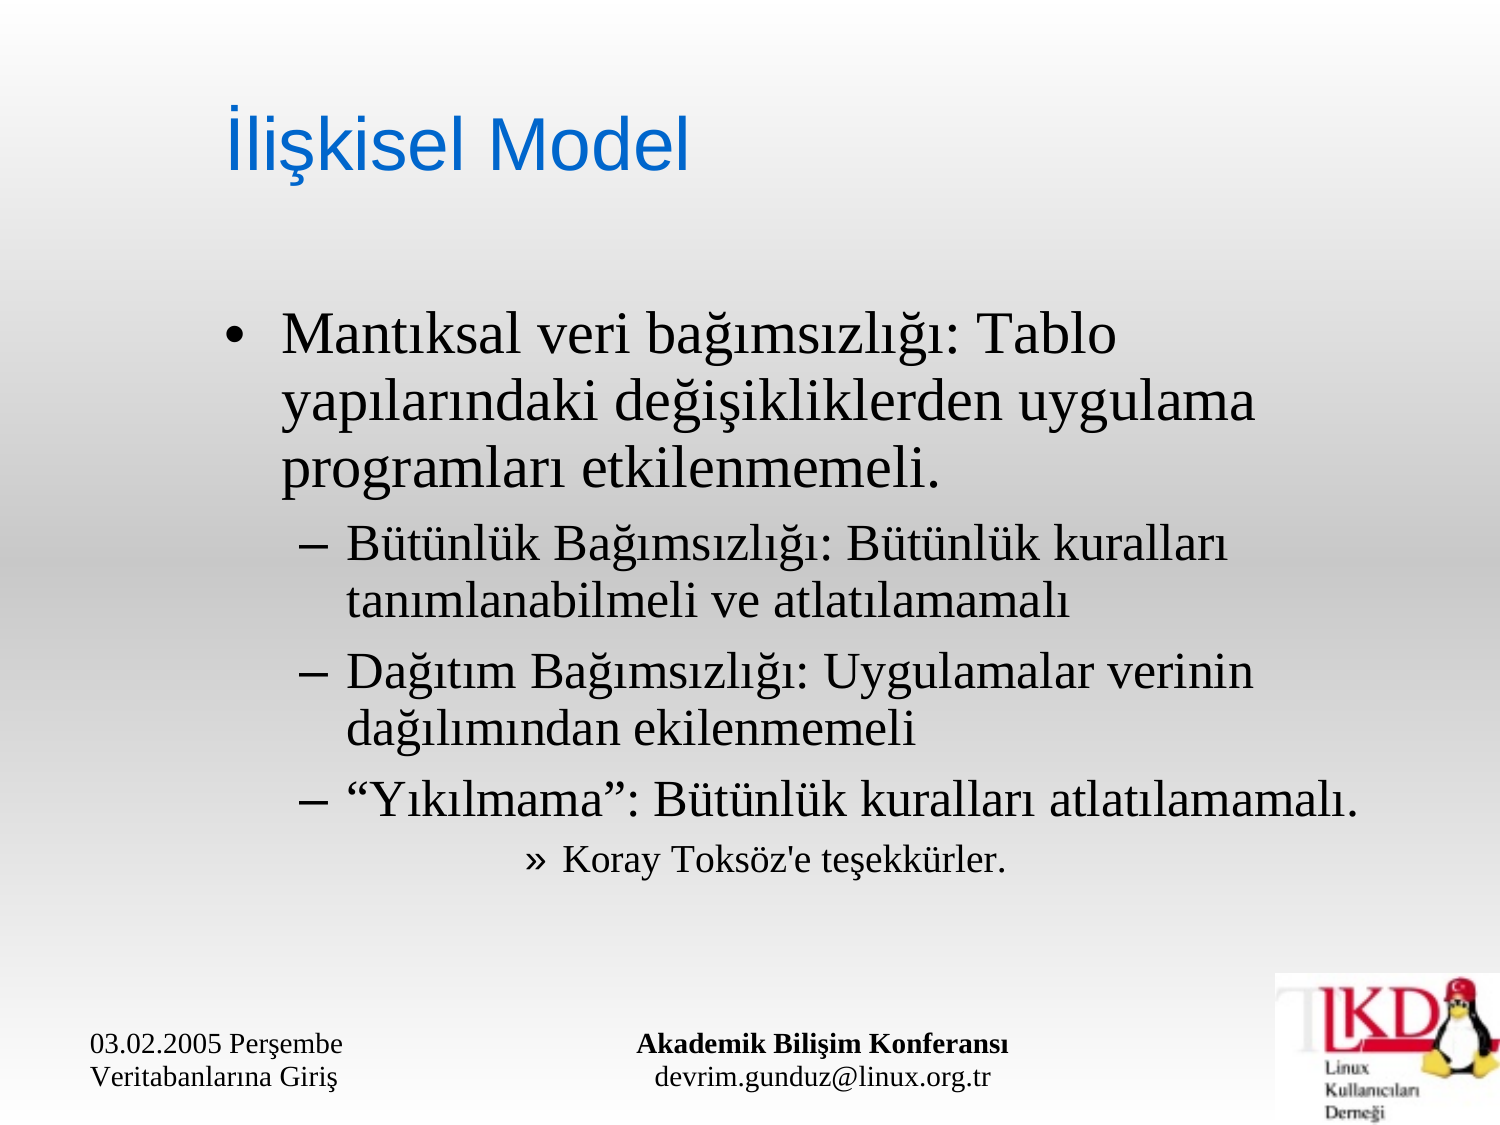

# İlişkisel Model
Mantıksal veri bağımsızlığı: Tablo yapılarındaki değişikliklerden uygulama programları etkilenmemeli.
Bütünlük Bağımsızlığı: Bütünlük kuralları tanımlanabilmeli ve atlatılamamalı
Dağıtım Bağımsızlığı: Uygulamalar verinin dağılımından ekilenmemeli
“Yıkılmama”: Bütünlük kuralları atlatılamamalı.
Koray Toksöz'e teşekkürler.